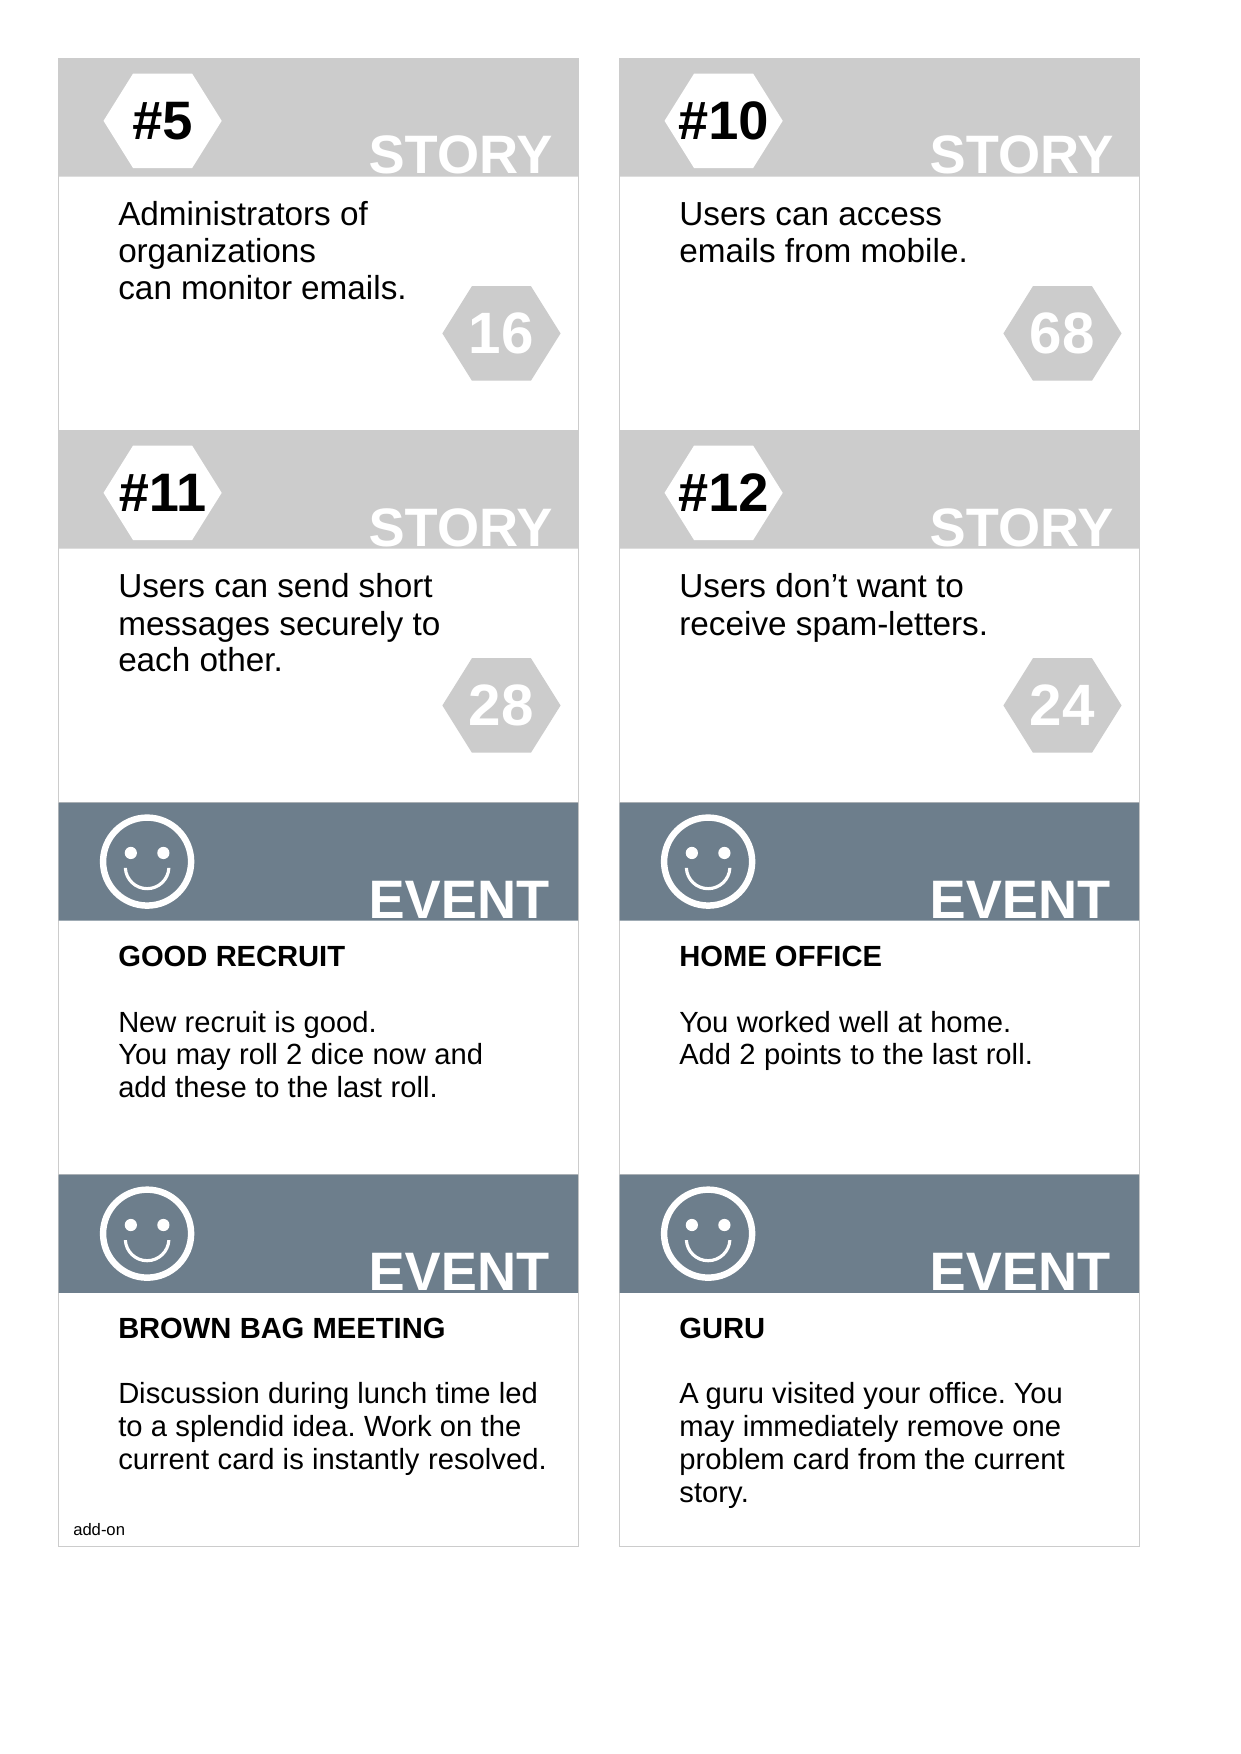

#5
STORY
#10
STORY
Administrators of organizations
can monitor emails.
Users can access emails from mobile.
16
68
#11
STORY
#12
STORY
Users can send short messages securely to each other.
Users don’t want to receive spam-letters.
28
24
EVENT
EVENT
GOOD RECRUIT
New recruit is good.
You may roll 2 dice now and add these to the last roll.
HOME OFFICE
You worked well at home. Add 2 points to the last roll.
EVENT
EVENT
BROWN BAG MEETING
Discussion during lunch time led to a splendid idea. Work on the current card is instantly resolved.
GURU
A guru visited your office. You may immediately remove one problem card from the current story.
add-on